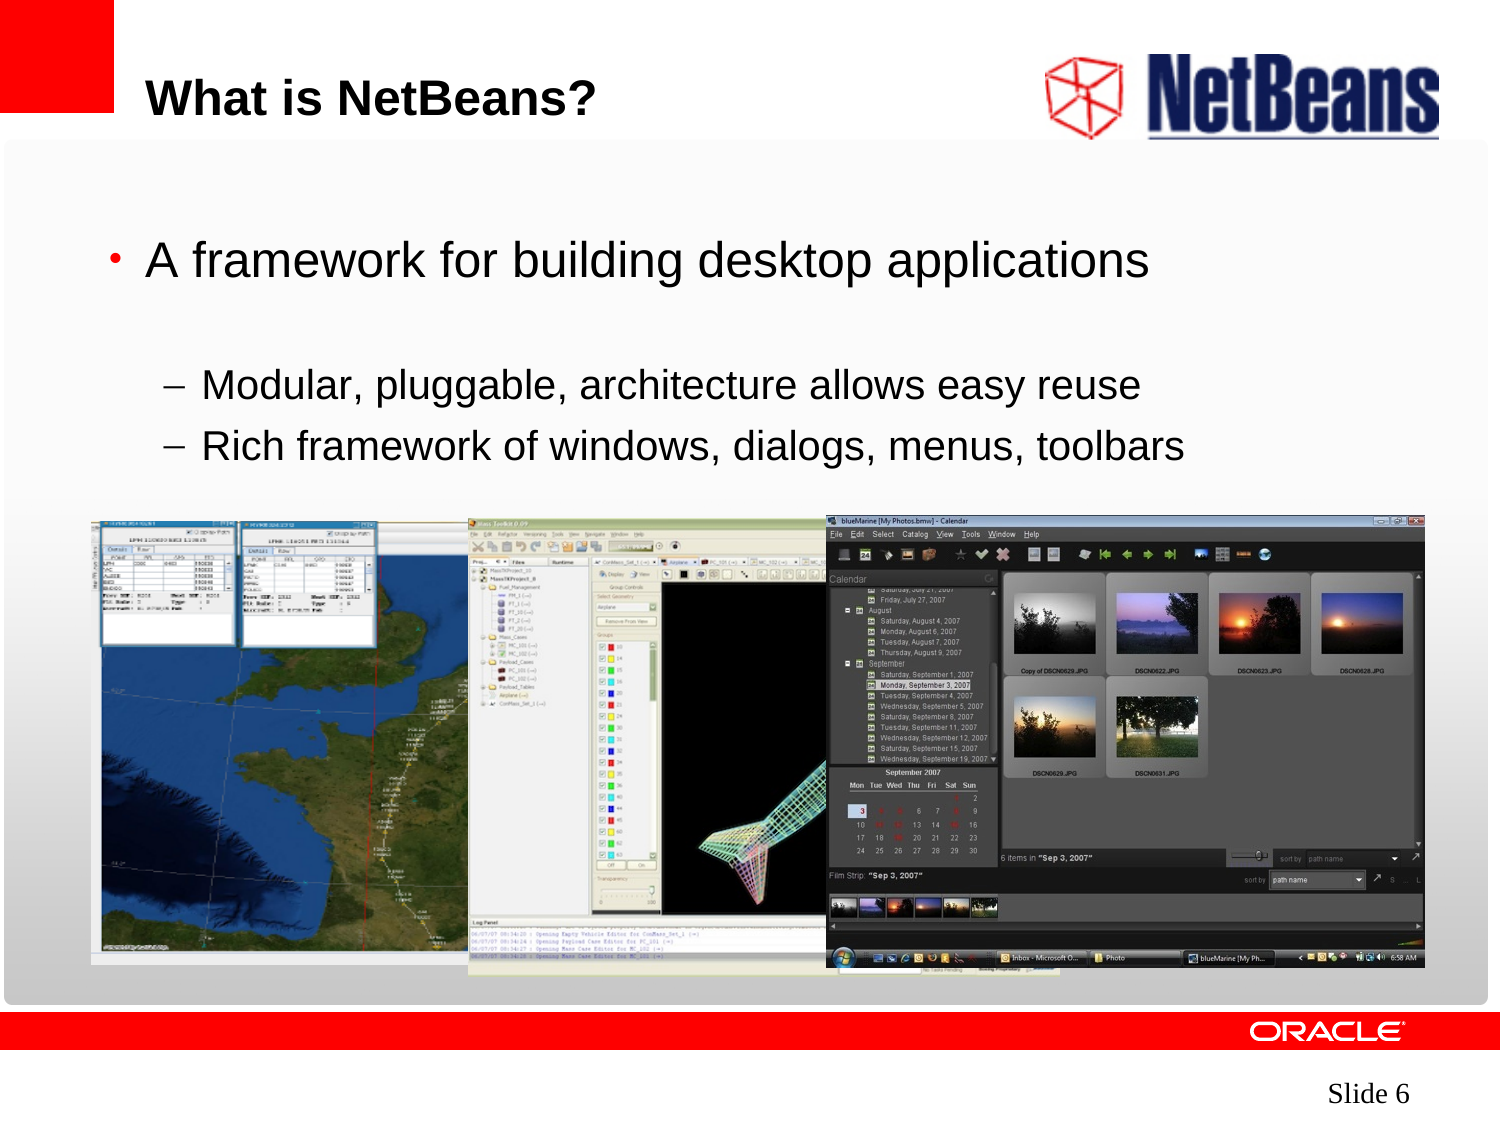

# What is NetBeans?
A framework for building desktop applications
Modular, pluggable, architecture allows easy reuse
Rich framework of windows, dialogs, menus, toolbars